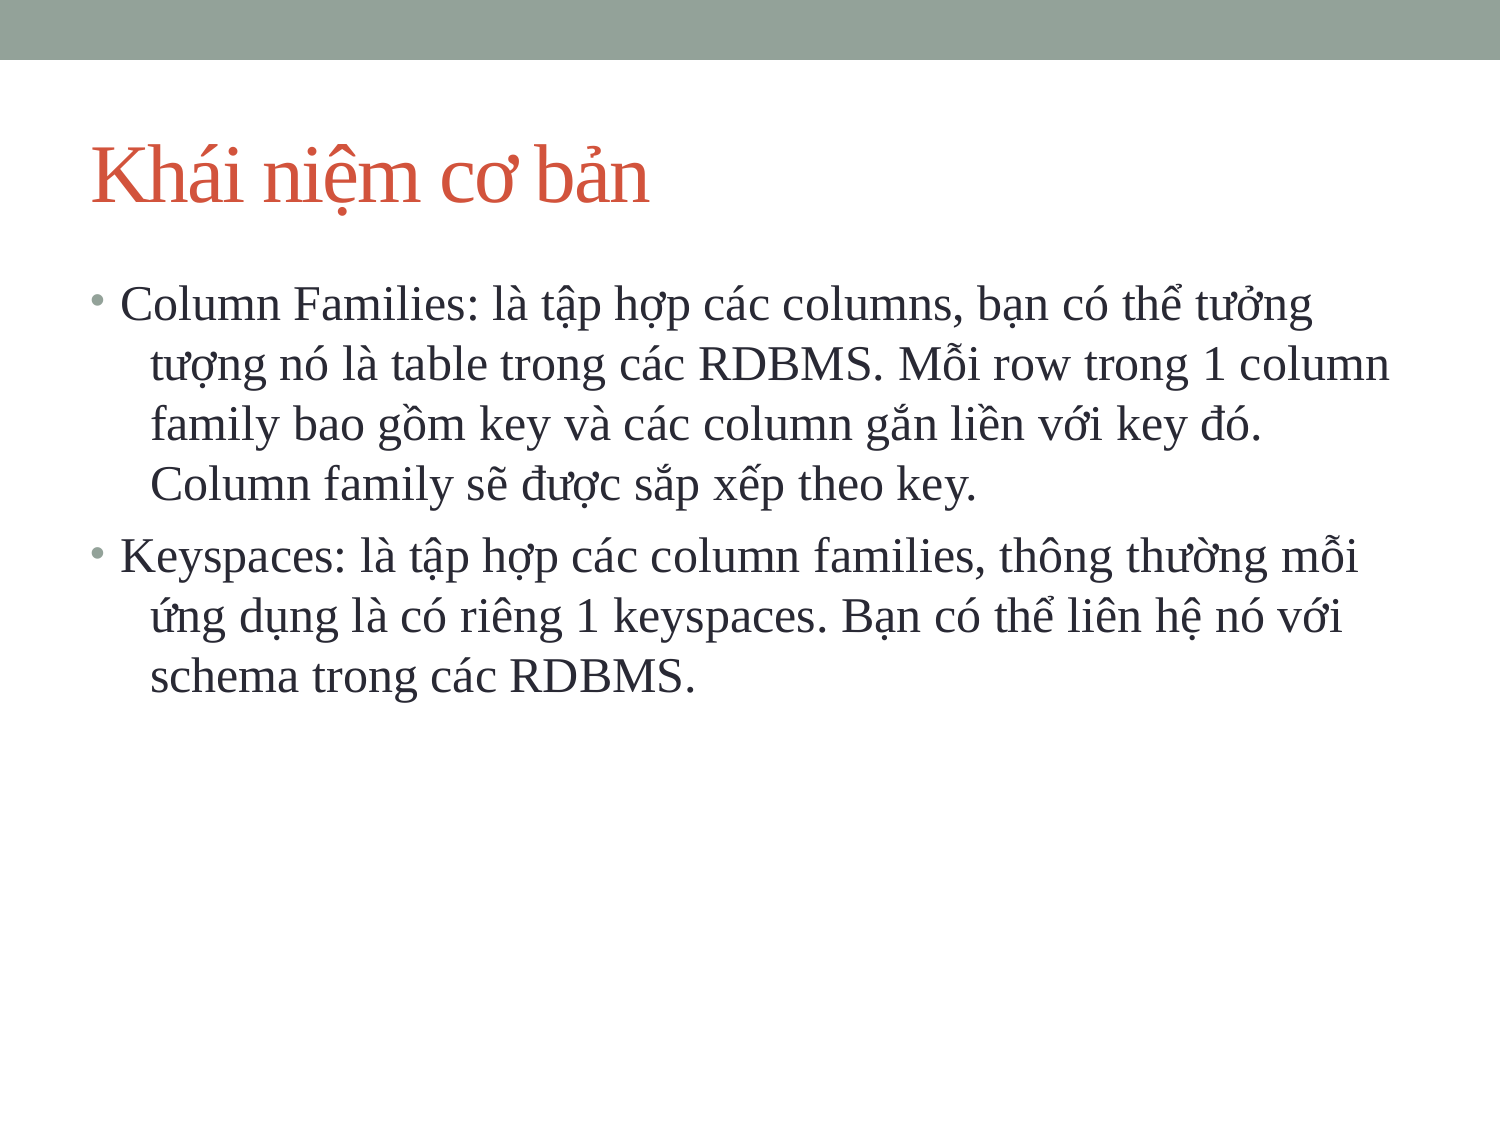

# Khái niệm cơ bản
Column Families: là tập hợp các columns, bạn có thể tưởng tượng nó là table trong các RDBMS. Mỗi row trong 1 column family bao gồm key và các column gắn liền với key đó. Column family sẽ được sắp xếp theo key.
Keyspaces: là tập hợp các column families, thông thường mỗi ứng dụng là có riêng 1 keyspaces. Bạn có thể liên hệ nó với schema trong các RDBMS.